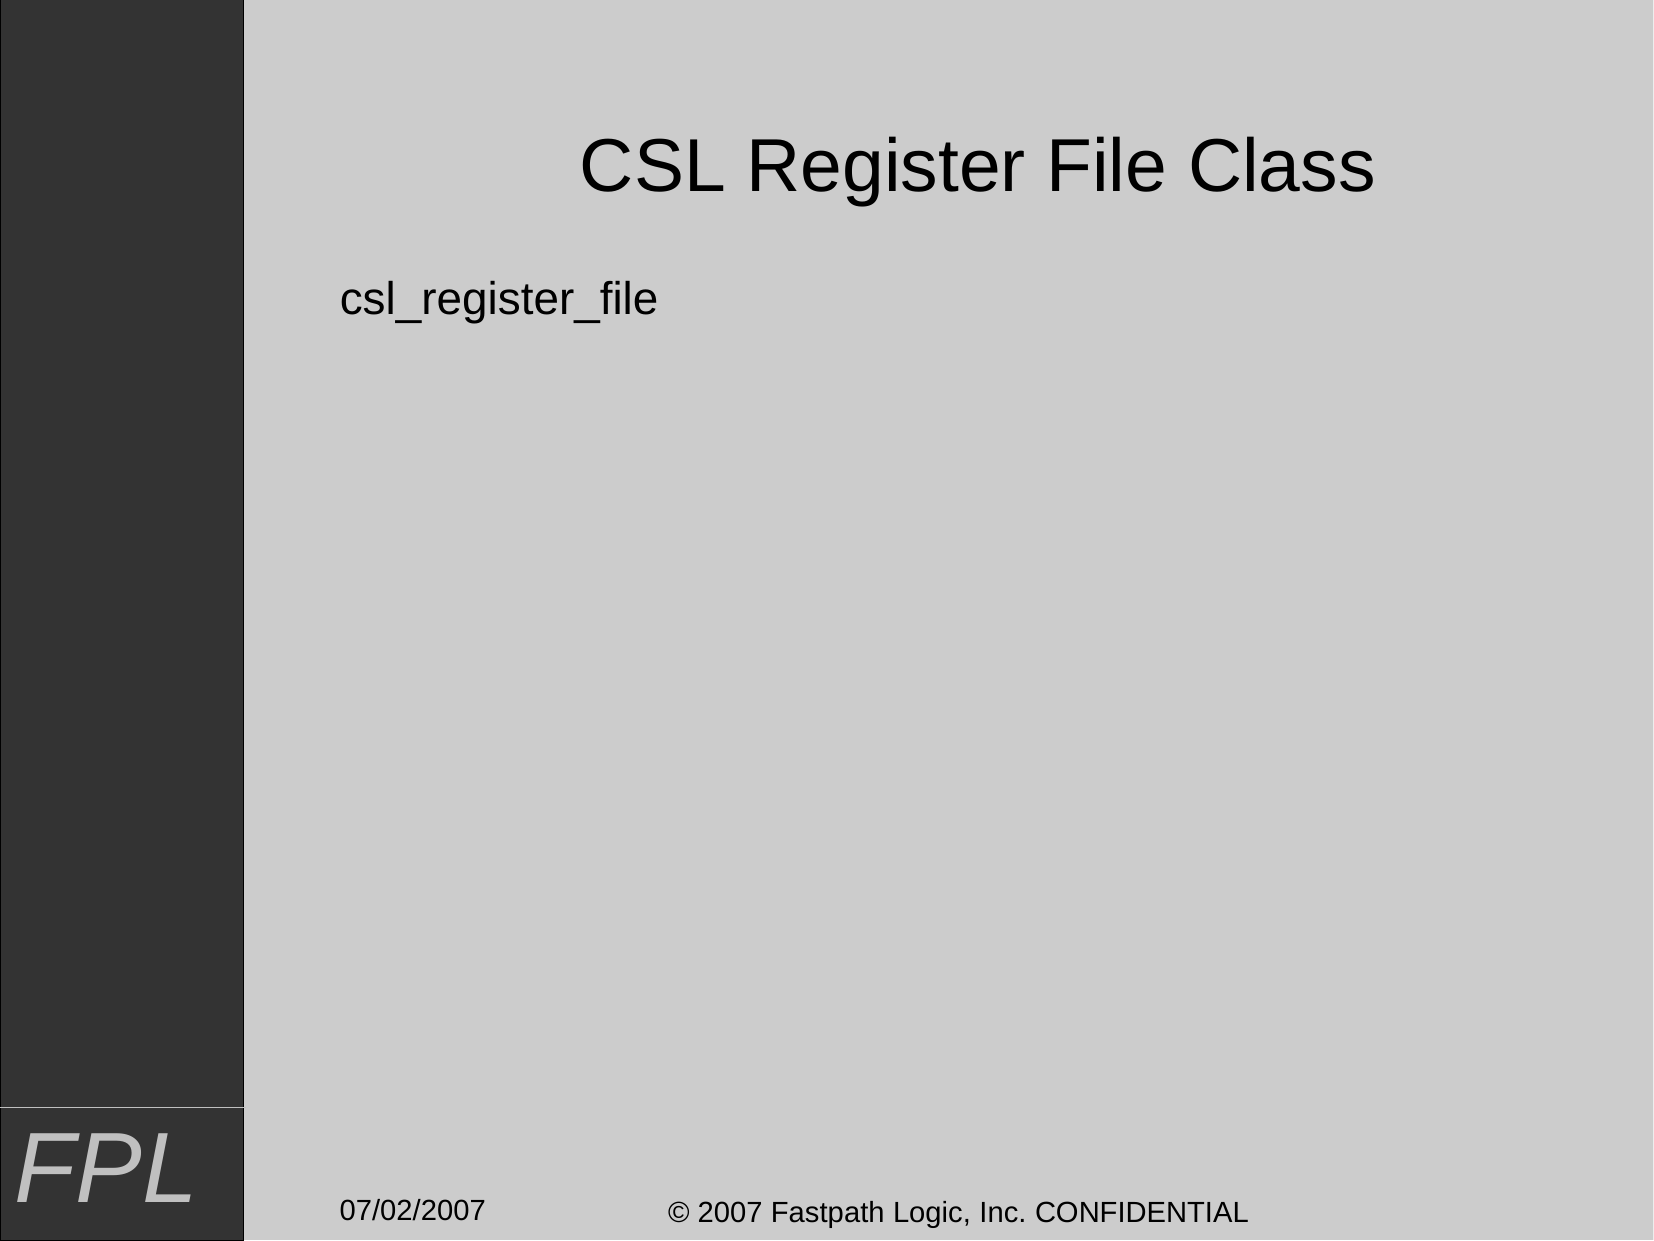

# CSL Register File Class
csl_register_file
07/02/2007
© 2007 FASTPATH LOGIC INC.